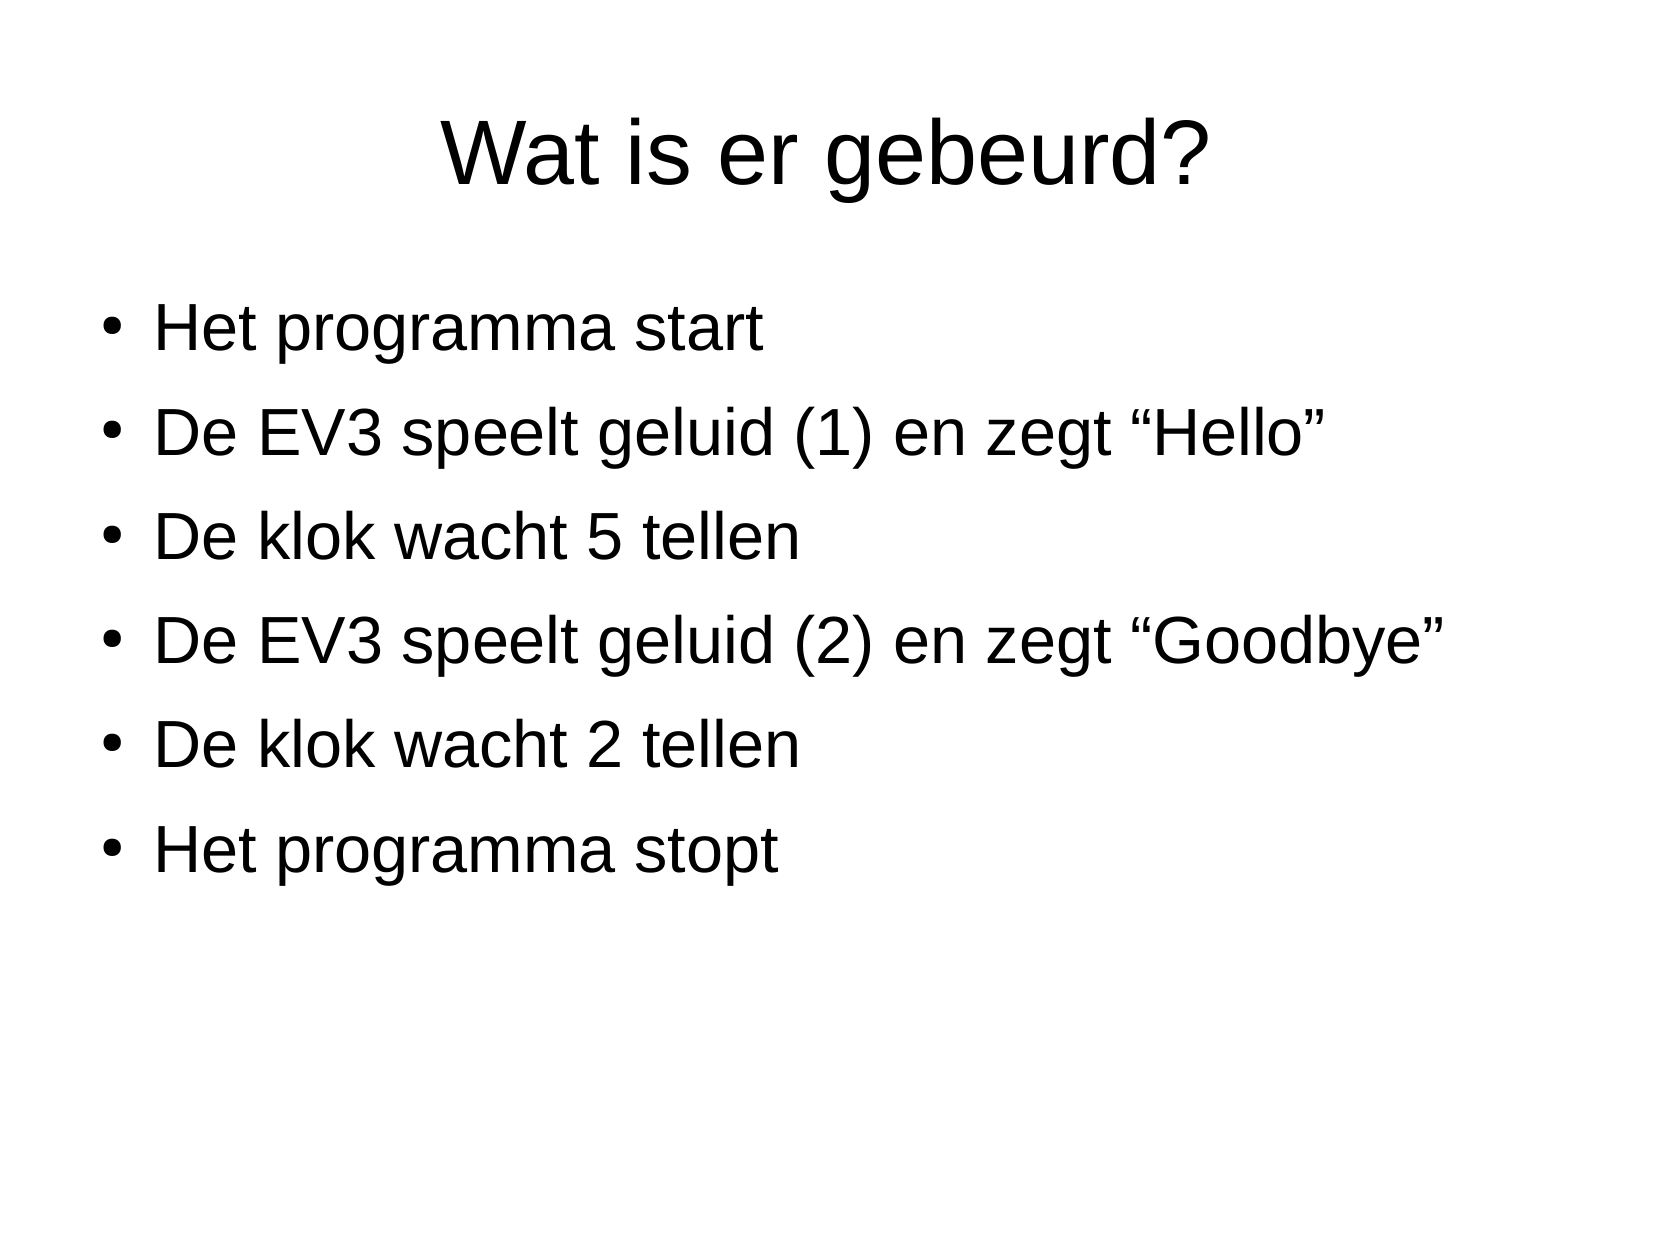

# Wat is er gebeurd?
Het programma start
De EV3 speelt geluid (1) en zegt “Hello”
De klok wacht 5 tellen
De EV3 speelt geluid (2) en zegt “Goodbye”
De klok wacht 2 tellen
Het programma stopt